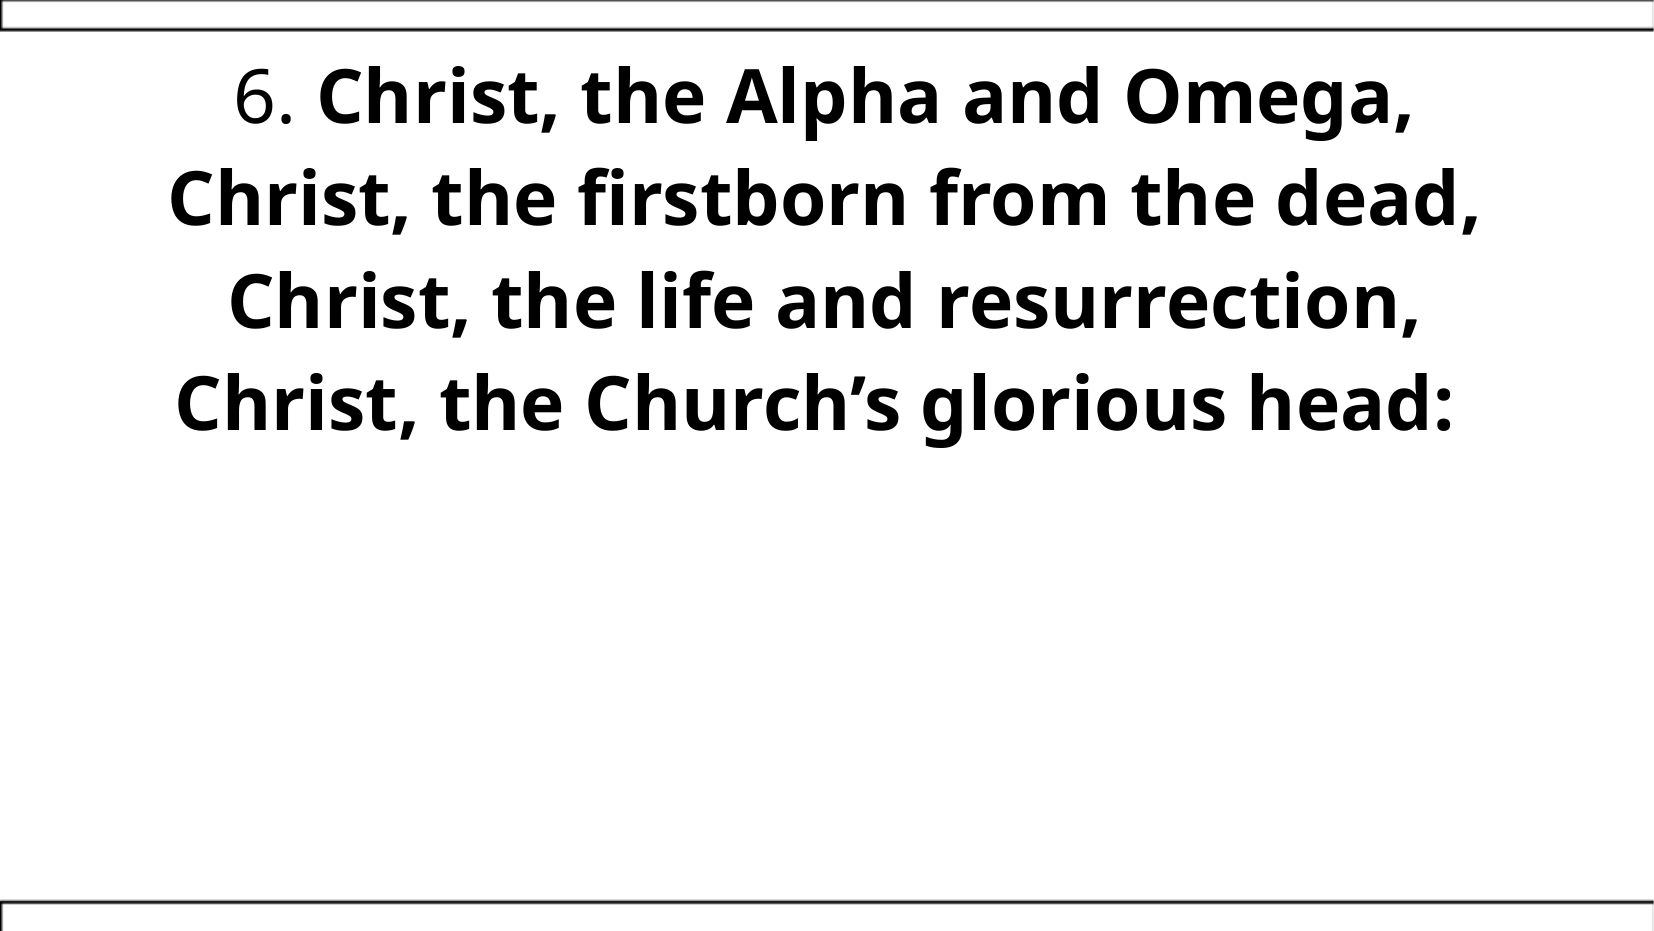

6. Christ, the Alpha and Omega,
Christ, the firstborn from the dead,
Christ, the life and resurrection,
Christ, the Church’s glorious head: